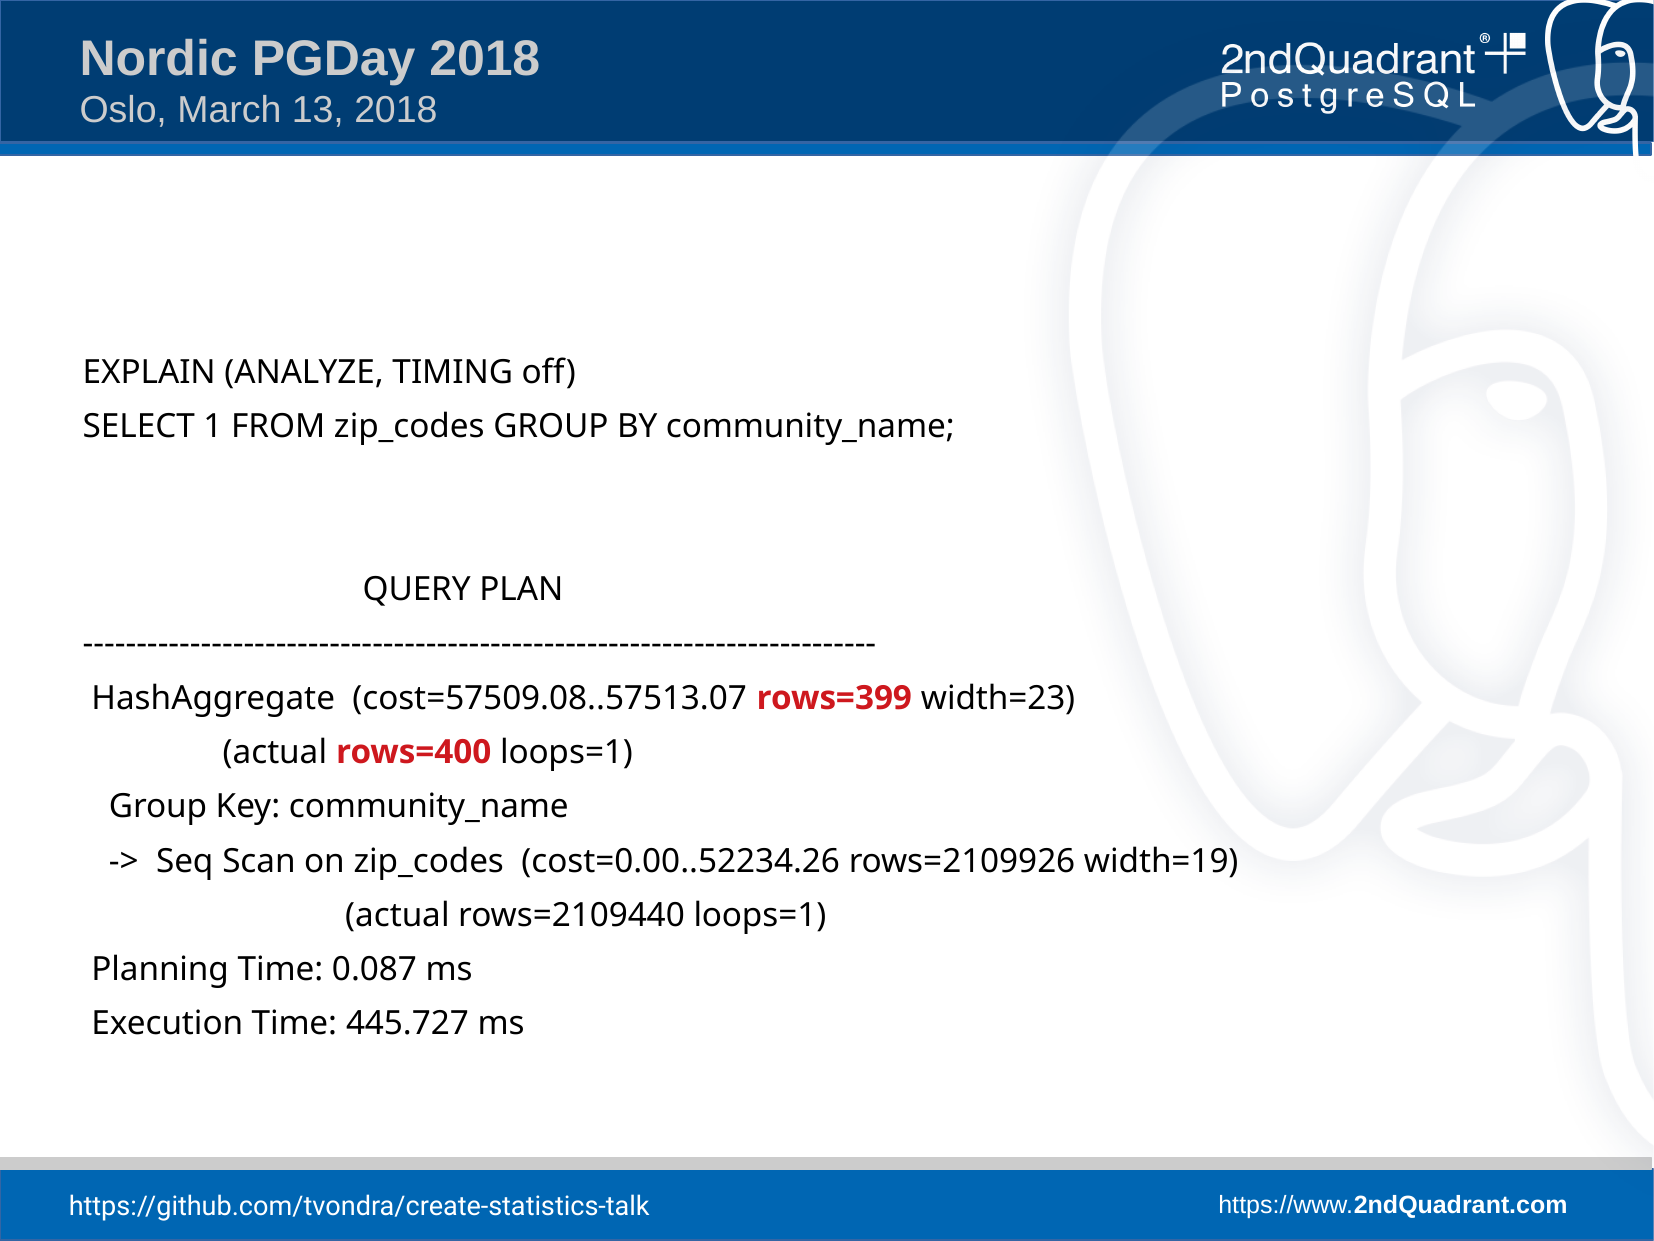

# EXPLAIN (ANALYZE, TIMING off)
SELECT 1 FROM zip_codes GROUP BY community_name;
 QUERY PLAN
--------------------------------------------------------------------------
 HashAggregate (cost=57509.08..57513.07 rows=399 width=23)
 (actual rows=400 loops=1)
 Group Key: community_name
 -> Seq Scan on zip_codes (cost=0.00..52234.26 rows=2109926 width=19)
 (actual rows=2109440 loops=1)
 Planning Time: 0.087 ms
 Execution Time: 445.727 ms